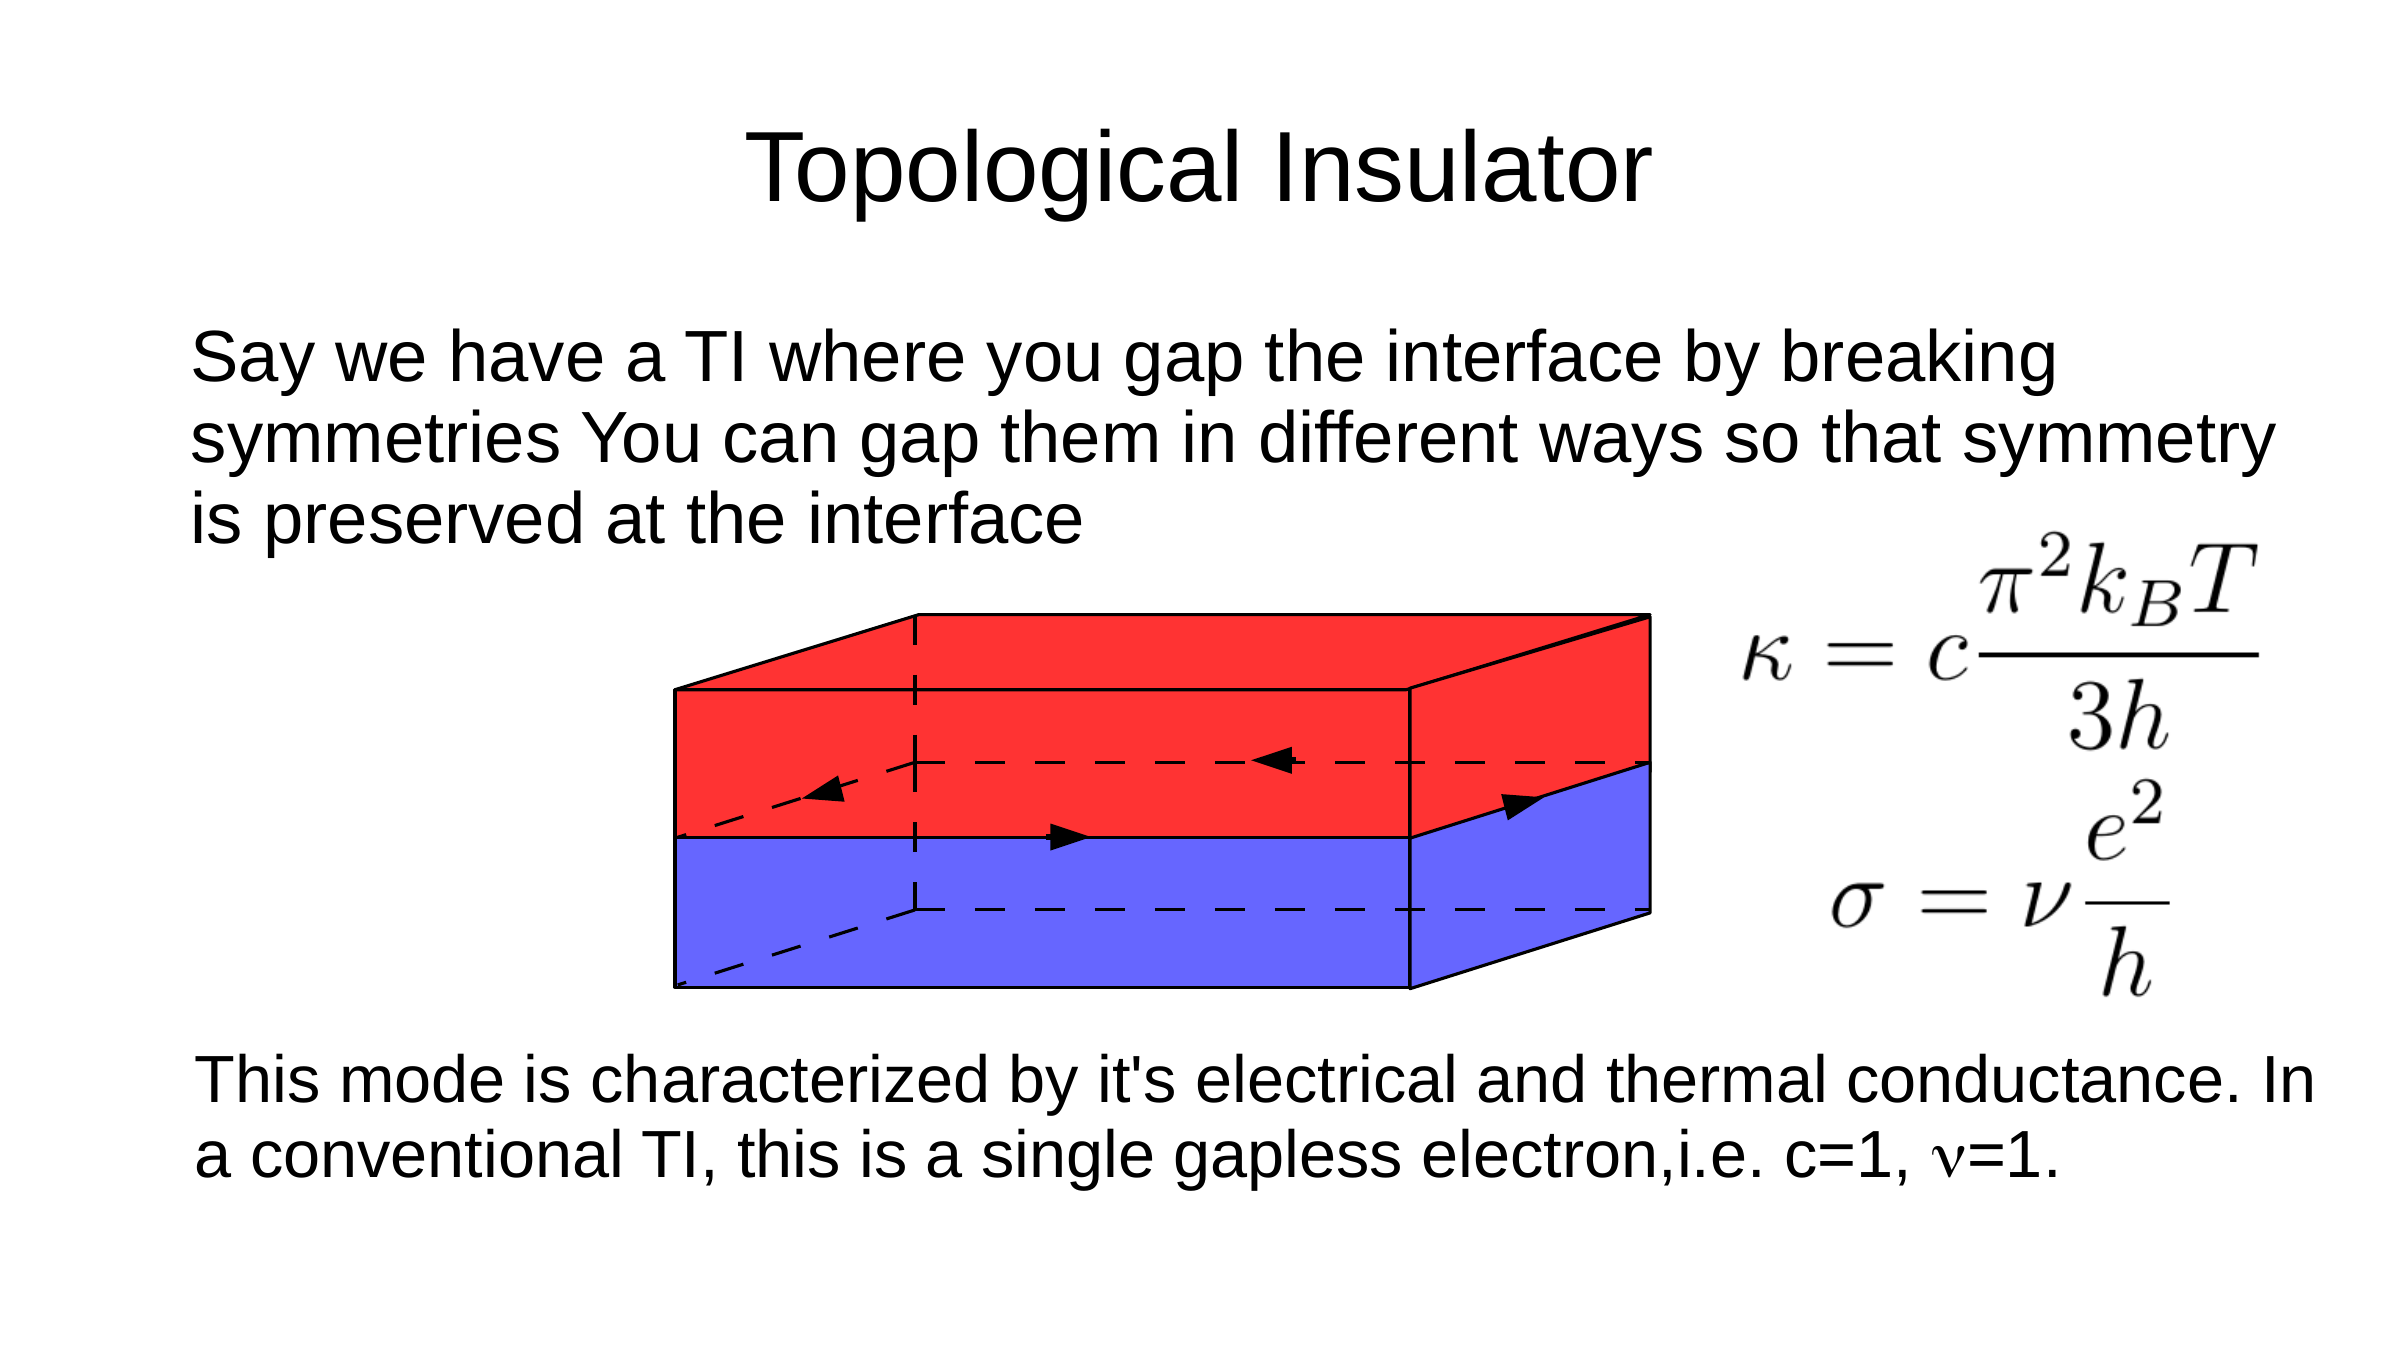

# Topological Insulator
Say we have a TI where you gap the interface by breaking symmetries You can gap them in different ways so that symmetry is preserved at the interface
This mode is characterized by it's electrical and thermal conductance. In a conventional TI, this is a single gapless electron,i.e. c=1, n=1.